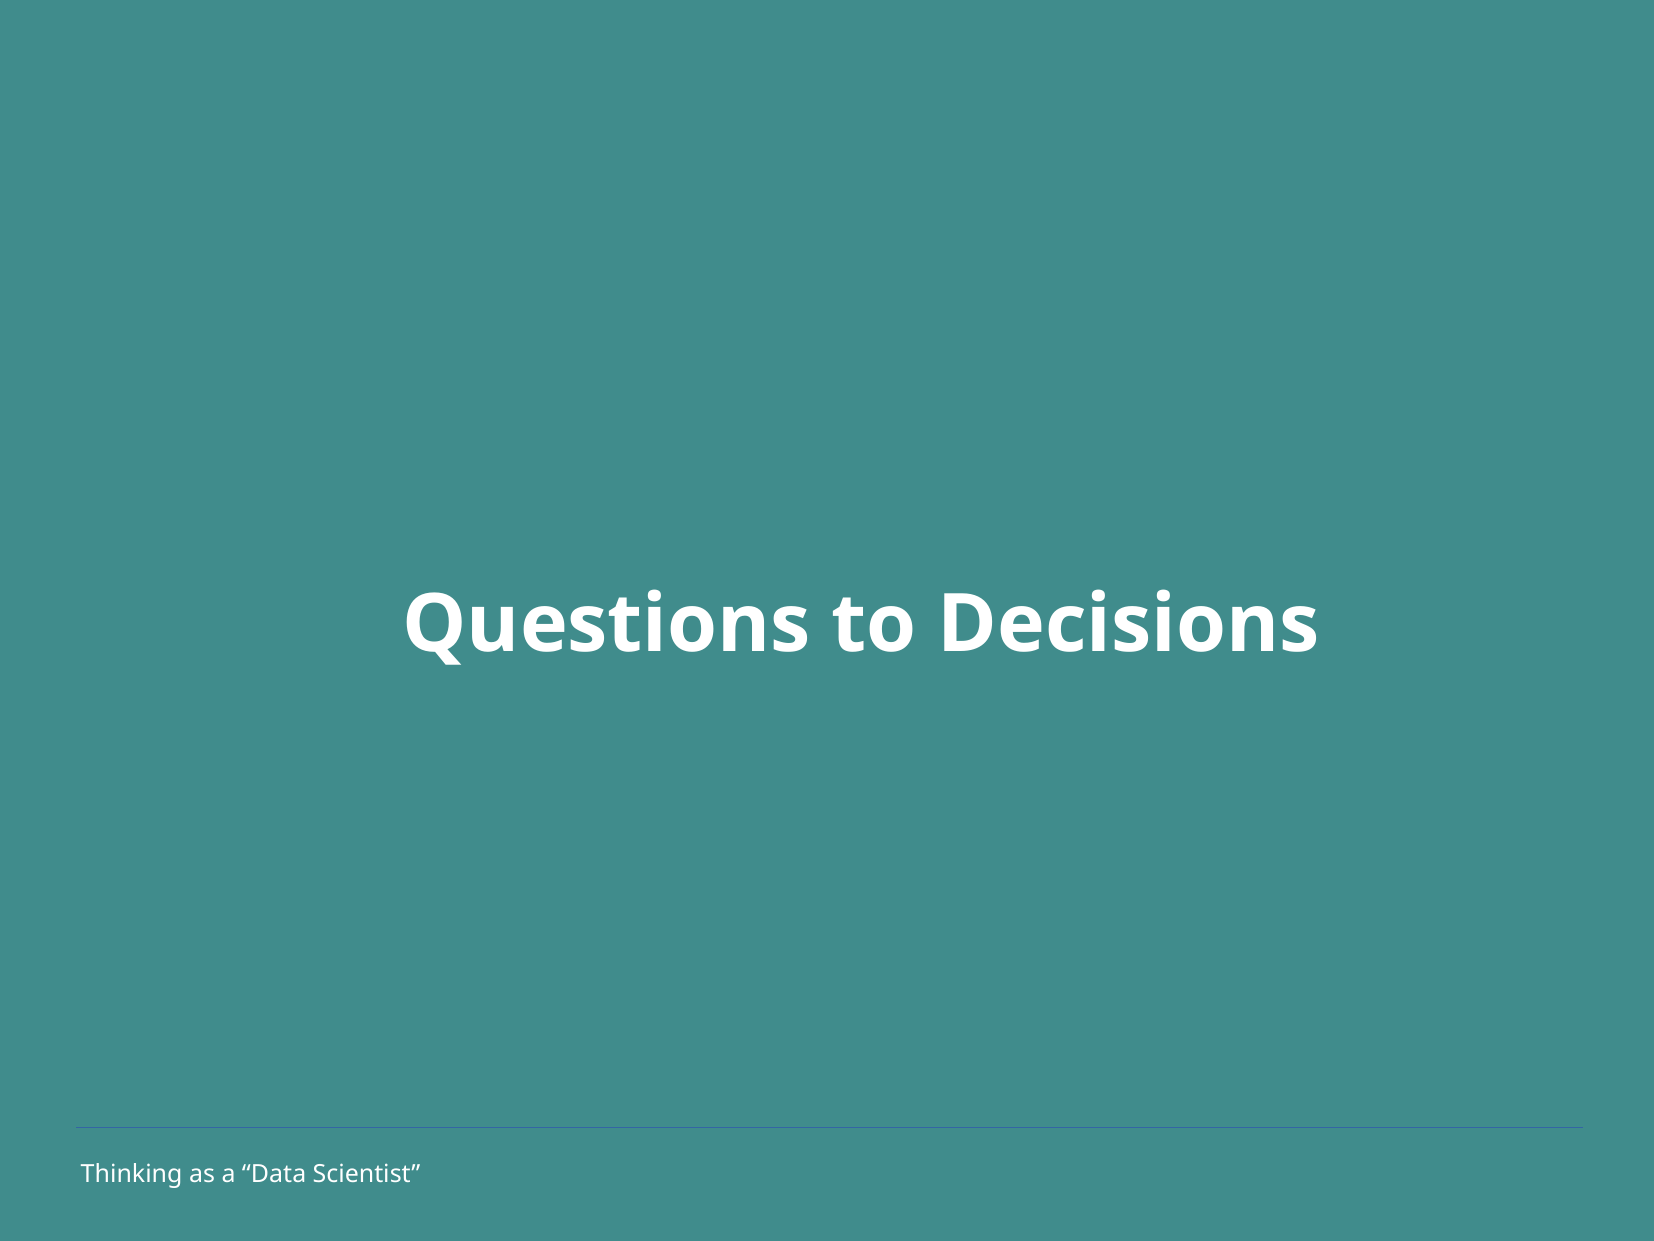

# Questions to Decisions
Thinking as a “Data Scientist”